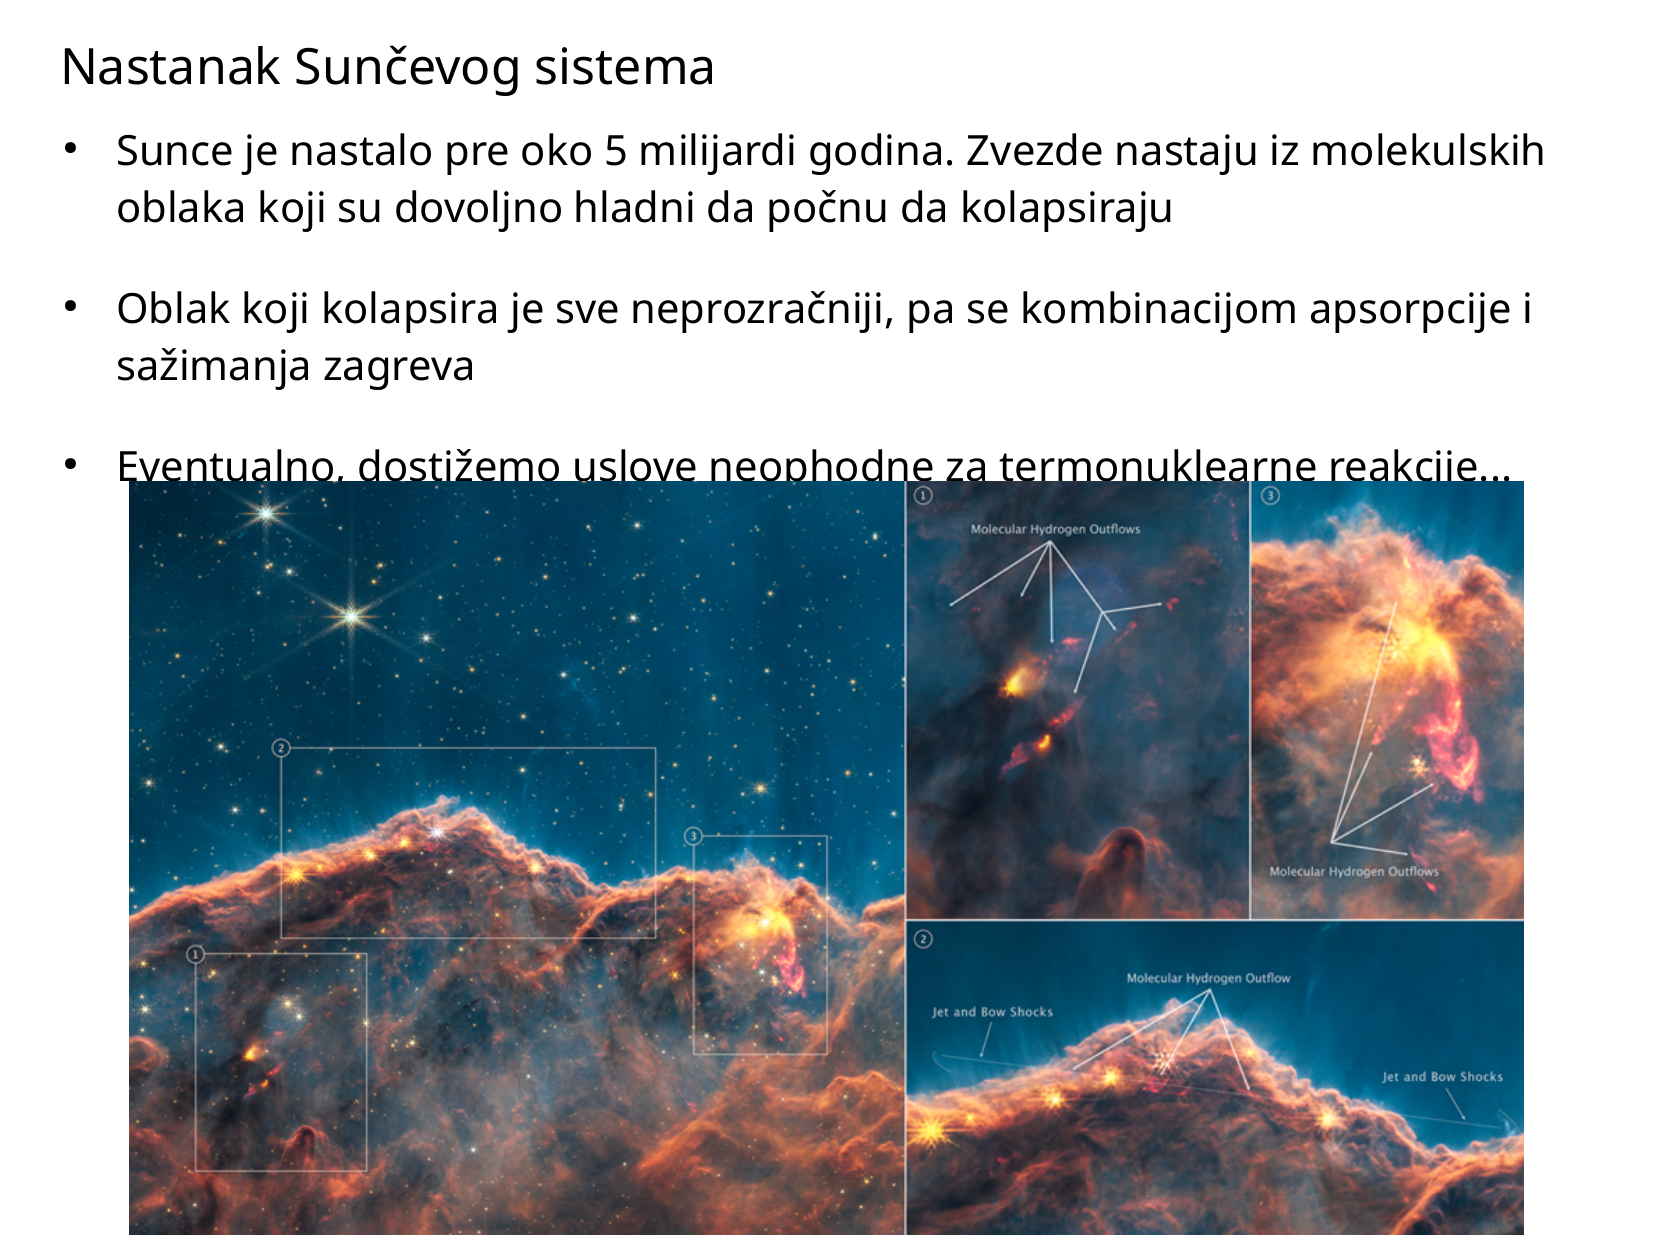

# Nastanak Sunčevog sistema
Sunce je nastalo pre oko 5 milijardi godina. Zvezde nastaju iz molekulskih oblaka koji su dovoljno hladni da počnu da kolapsiraju
Oblak koji kolapsira je sve neprozračniji, pa se kombinacijom apsorpcije i sažimanja zagreva
Eventualno, dostižemo uslove neophodne za termonuklearne reakcije...